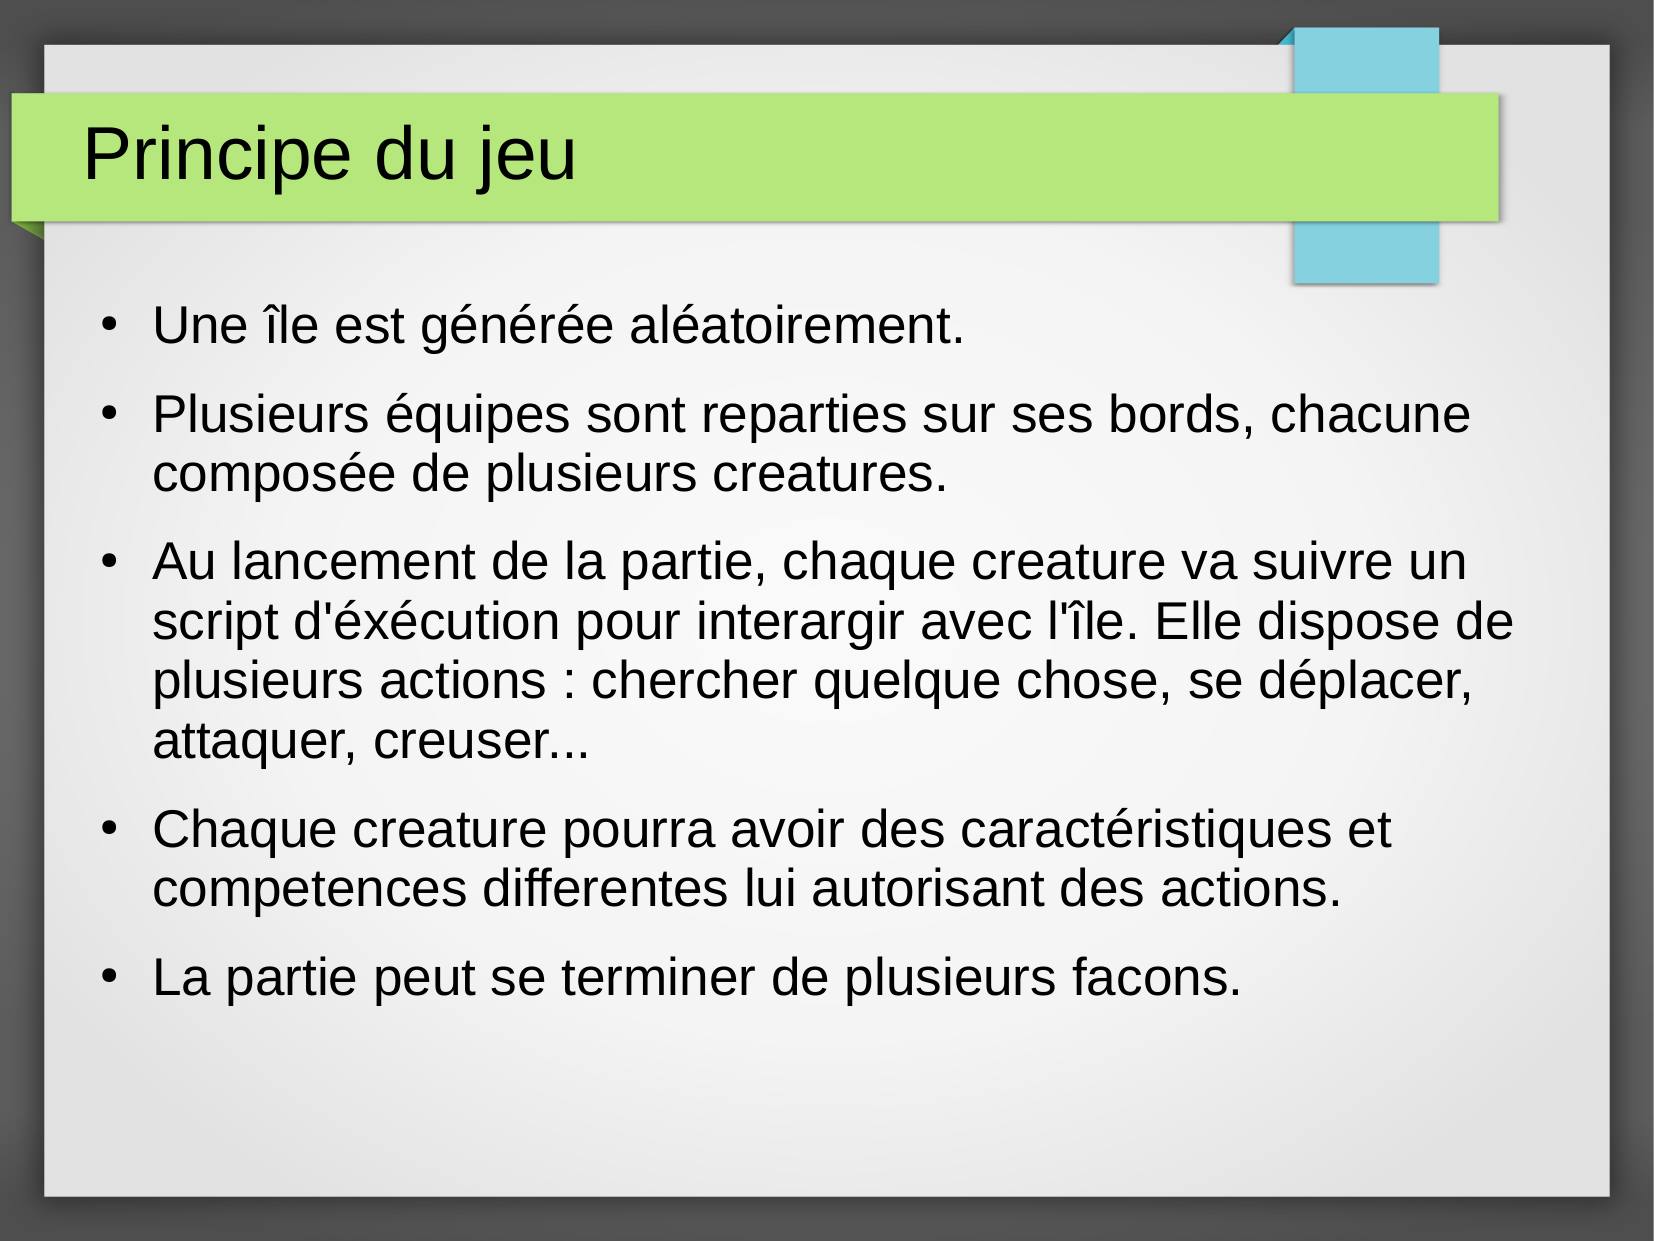

# Principe du jeu
Une île est générée aléatoirement.
Plusieurs équipes sont reparties sur ses bords, chacune composée de plusieurs creatures.
Au lancement de la partie, chaque creature va suivre un script d'éxécution pour interargir avec l'île. Elle dispose de plusieurs actions : chercher quelque chose, se déplacer, attaquer, creuser...
Chaque creature pourra avoir des caractéristiques et competences differentes lui autorisant des actions.
La partie peut se terminer de plusieurs facons.